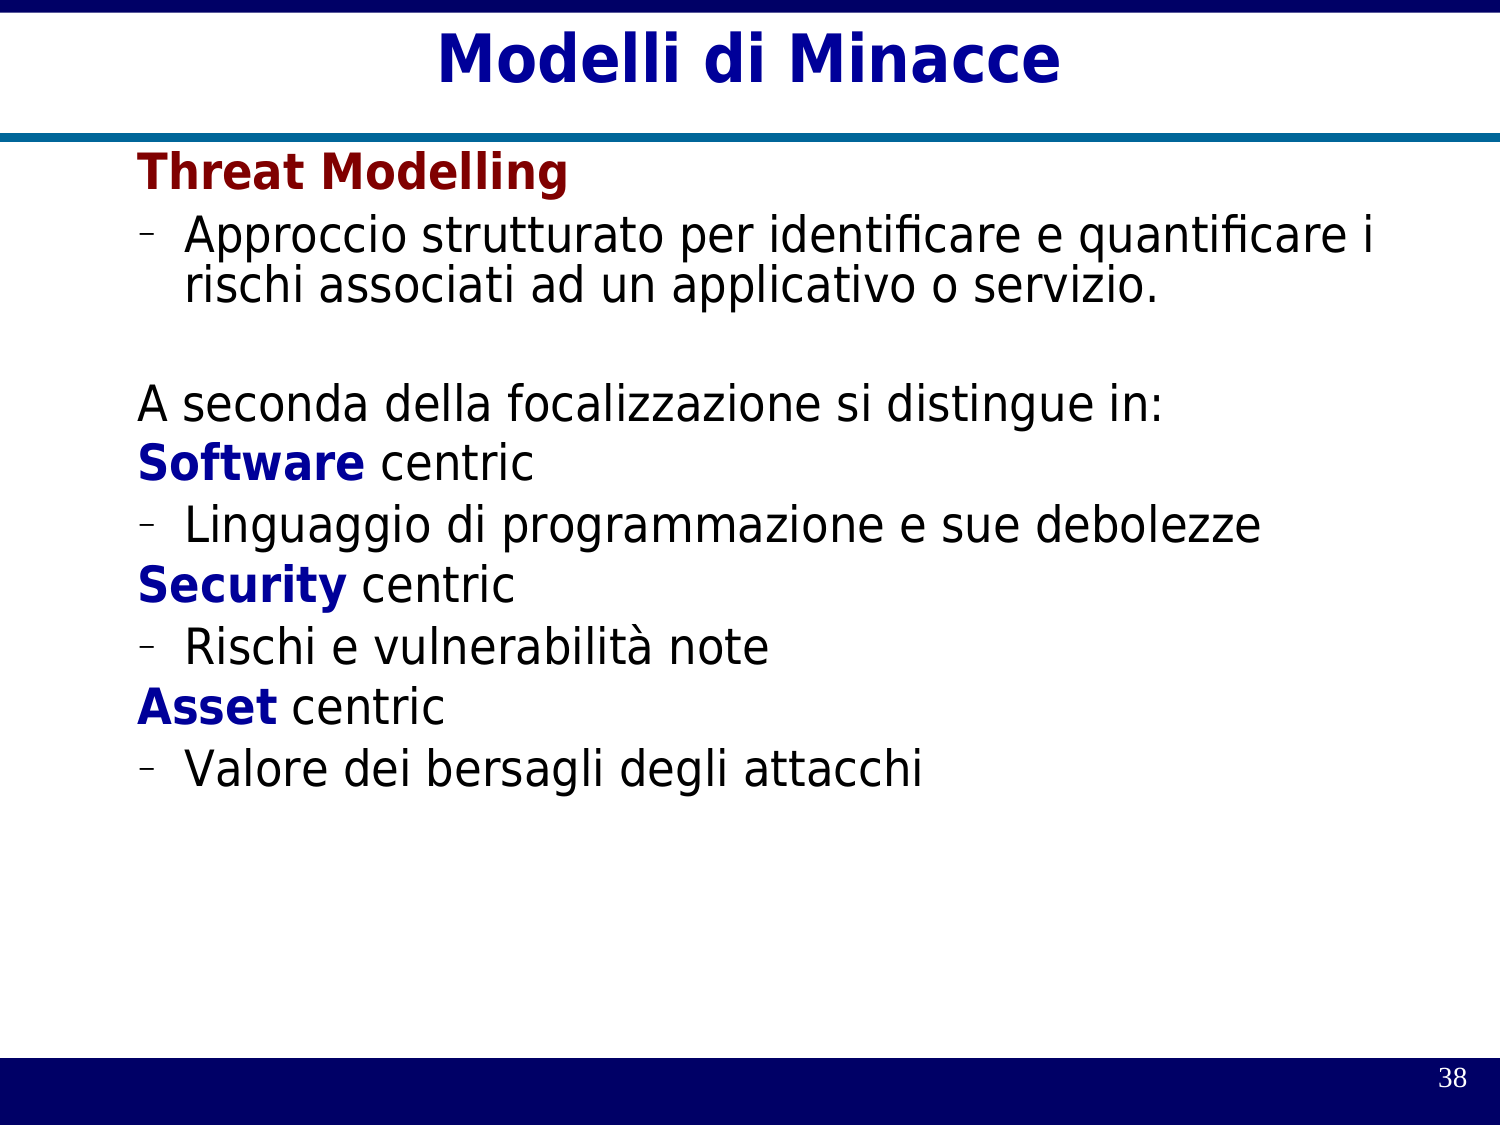

# Modelli di Minacce
Threat Modelling
Approccio strutturato per identificare e quantificare i rischi associati ad un applicativo o servizio.
A seconda della focalizzazione si distingue in:
Software centric
Linguaggio di programmazione e sue debolezze
Security centric
Rischi e vulnerabilità note
Asset centric
Valore dei bersagli degli attacchi